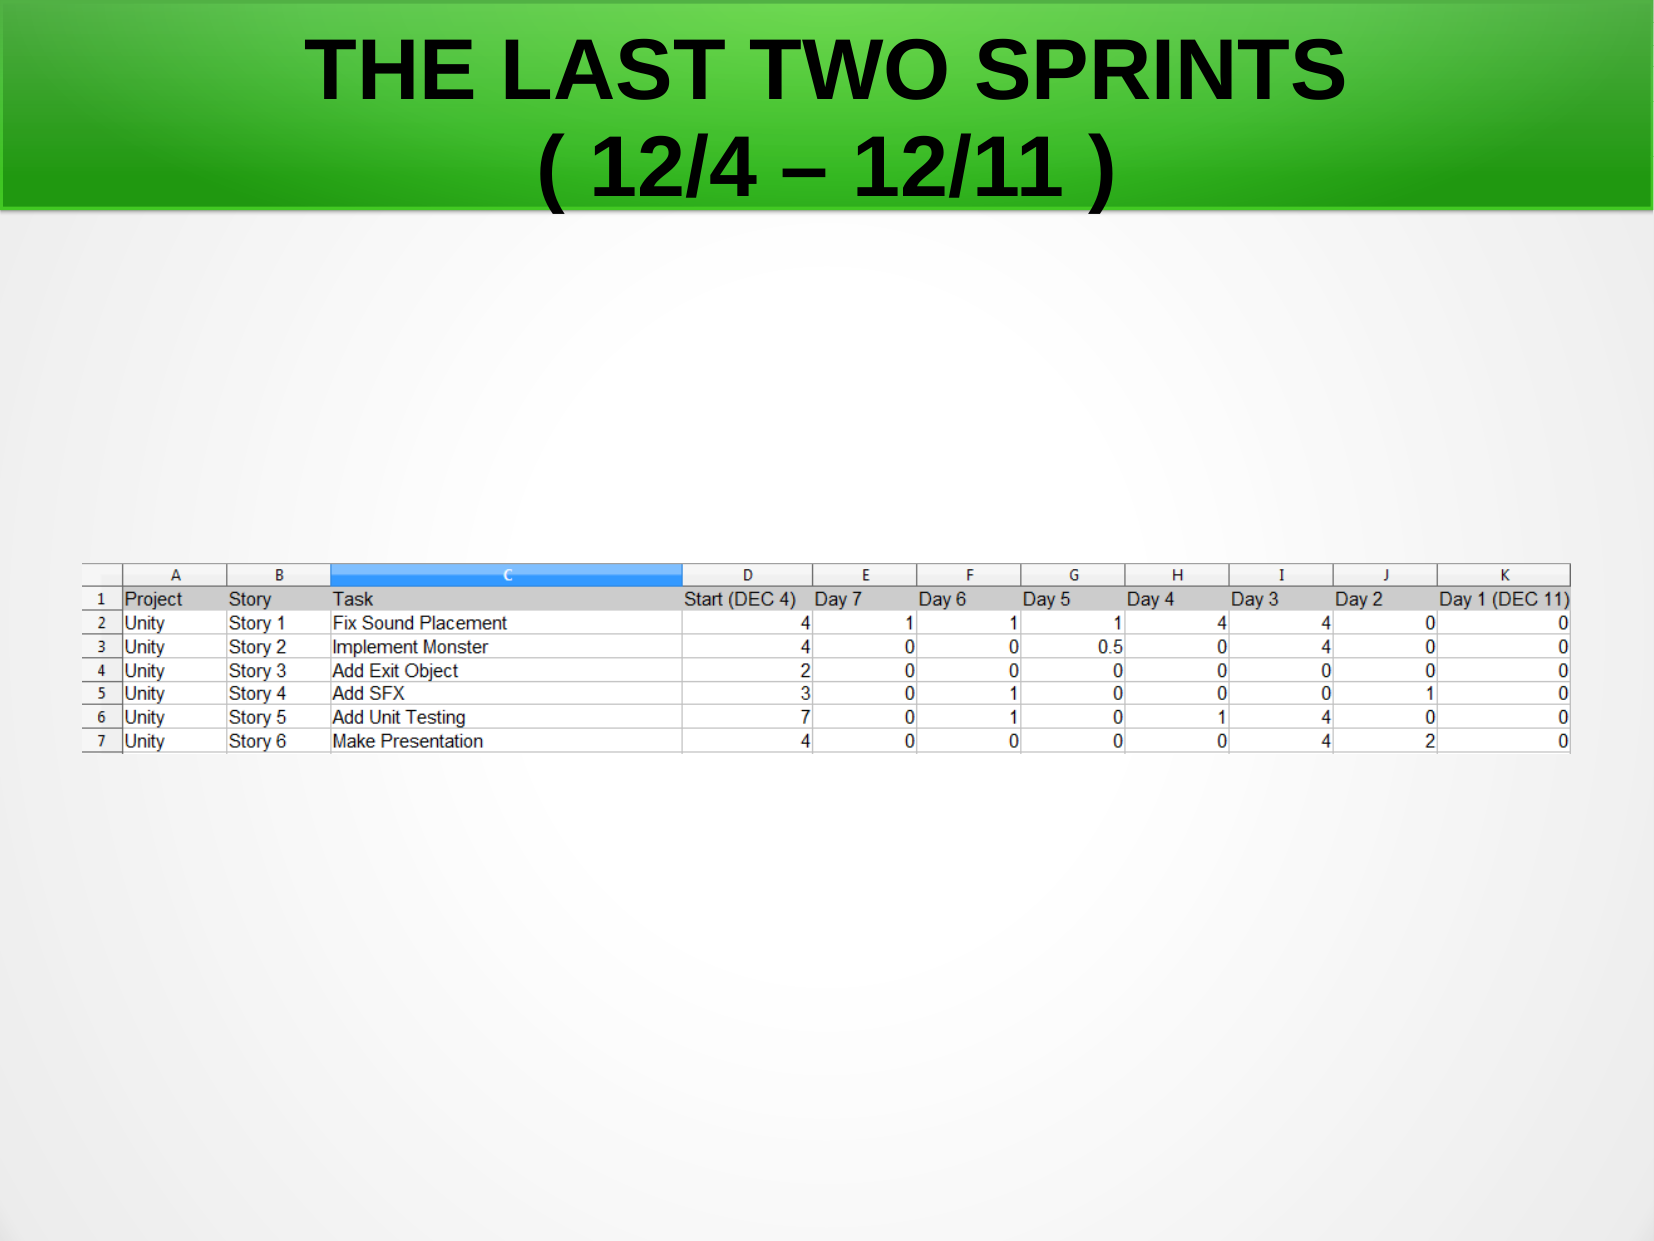

# THE LAST TWO SPRINTS ( 12/4 – 12/11 )